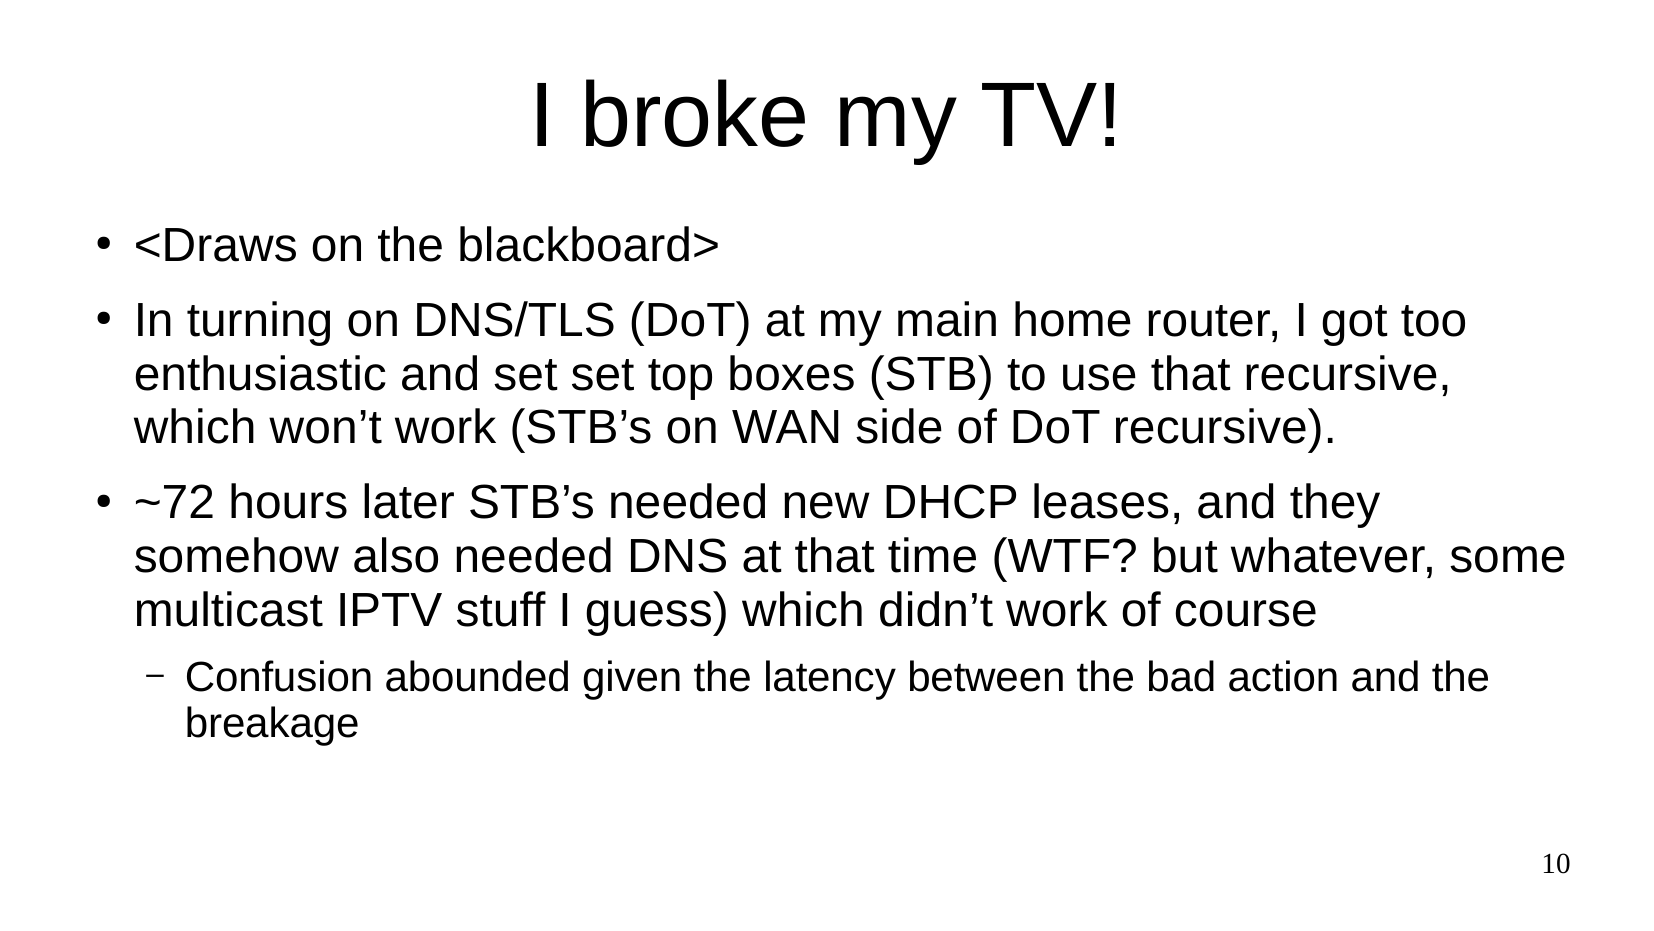

# I broke my TV!
<Draws on the blackboard>
In turning on DNS/TLS (DoT) at my main home router, I got too enthusiastic and set set top boxes (STB) to use that recursive, which won’t work (STB’s on WAN side of DoT recursive).
~72 hours later STB’s needed new DHCP leases, and they somehow also needed DNS at that time (WTF? but whatever, some multicast IPTV stuff I guess) which didn’t work of course
Confusion abounded given the latency between the bad action and the breakage
10